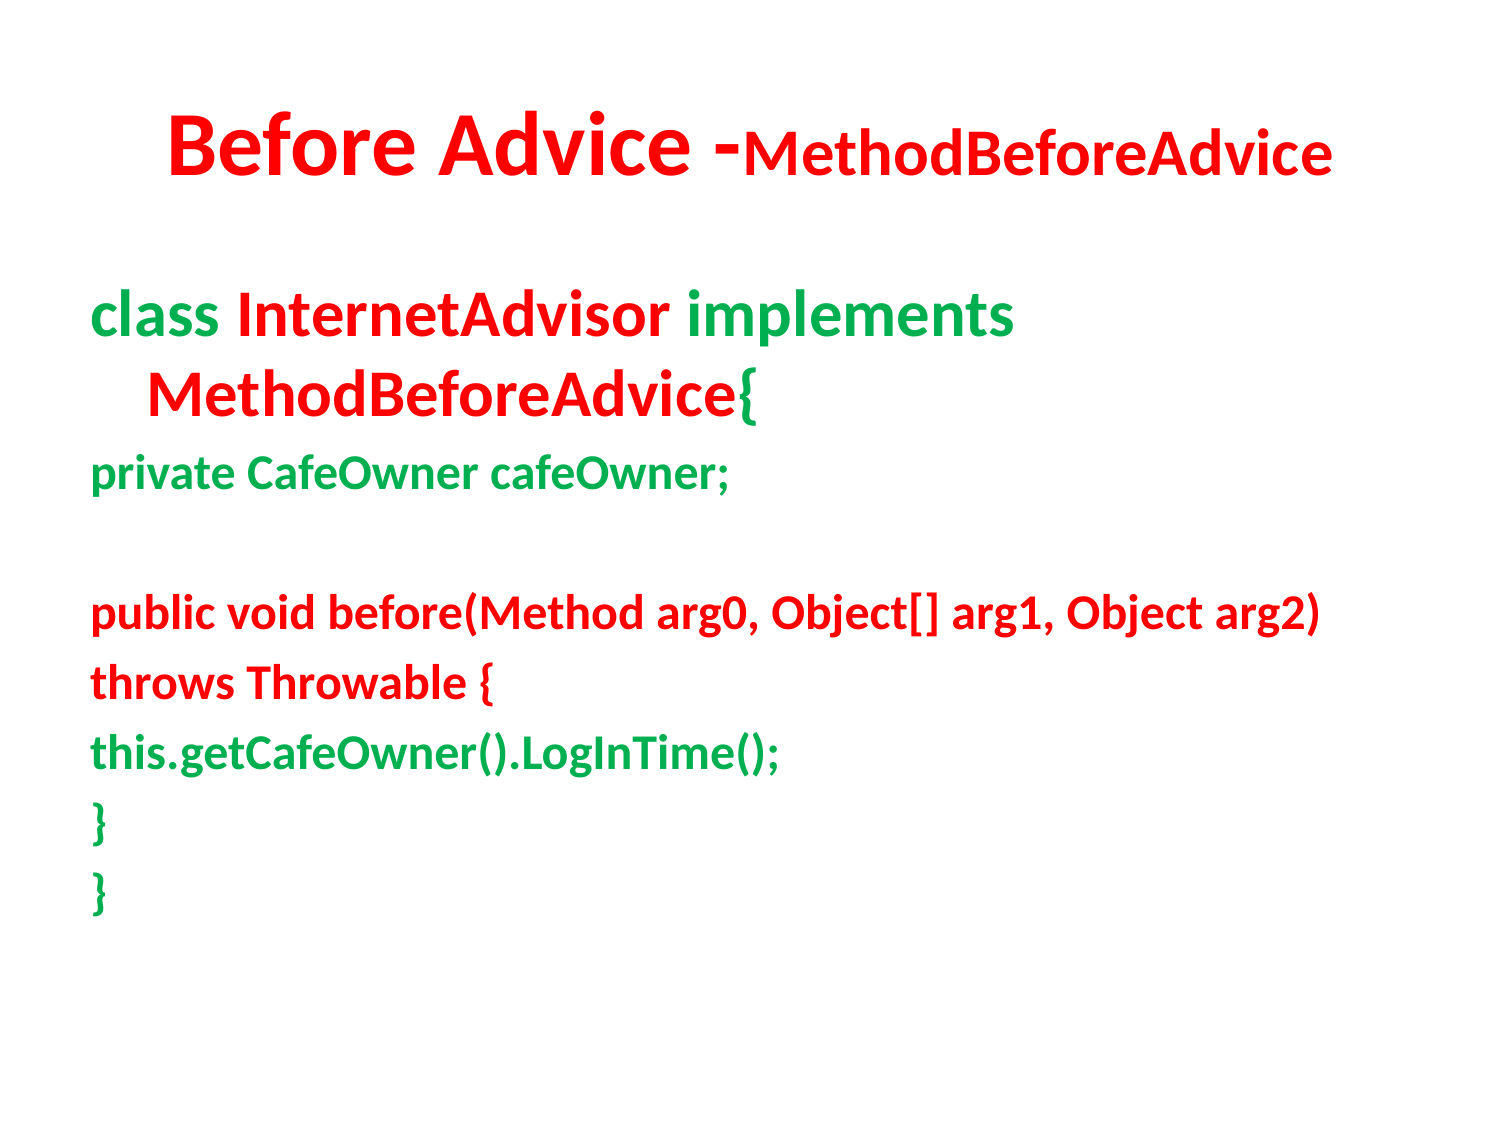

# Before Advice -MethodBeforeAdvice
class InternetAdvisor implements MethodBeforeAdvice{
private CafeOwner cafeOwner;
public void before(Method arg0, Object[] arg1, Object arg2)
throws Throwable {
this.getCafeOwner().LogInTime();
}
}